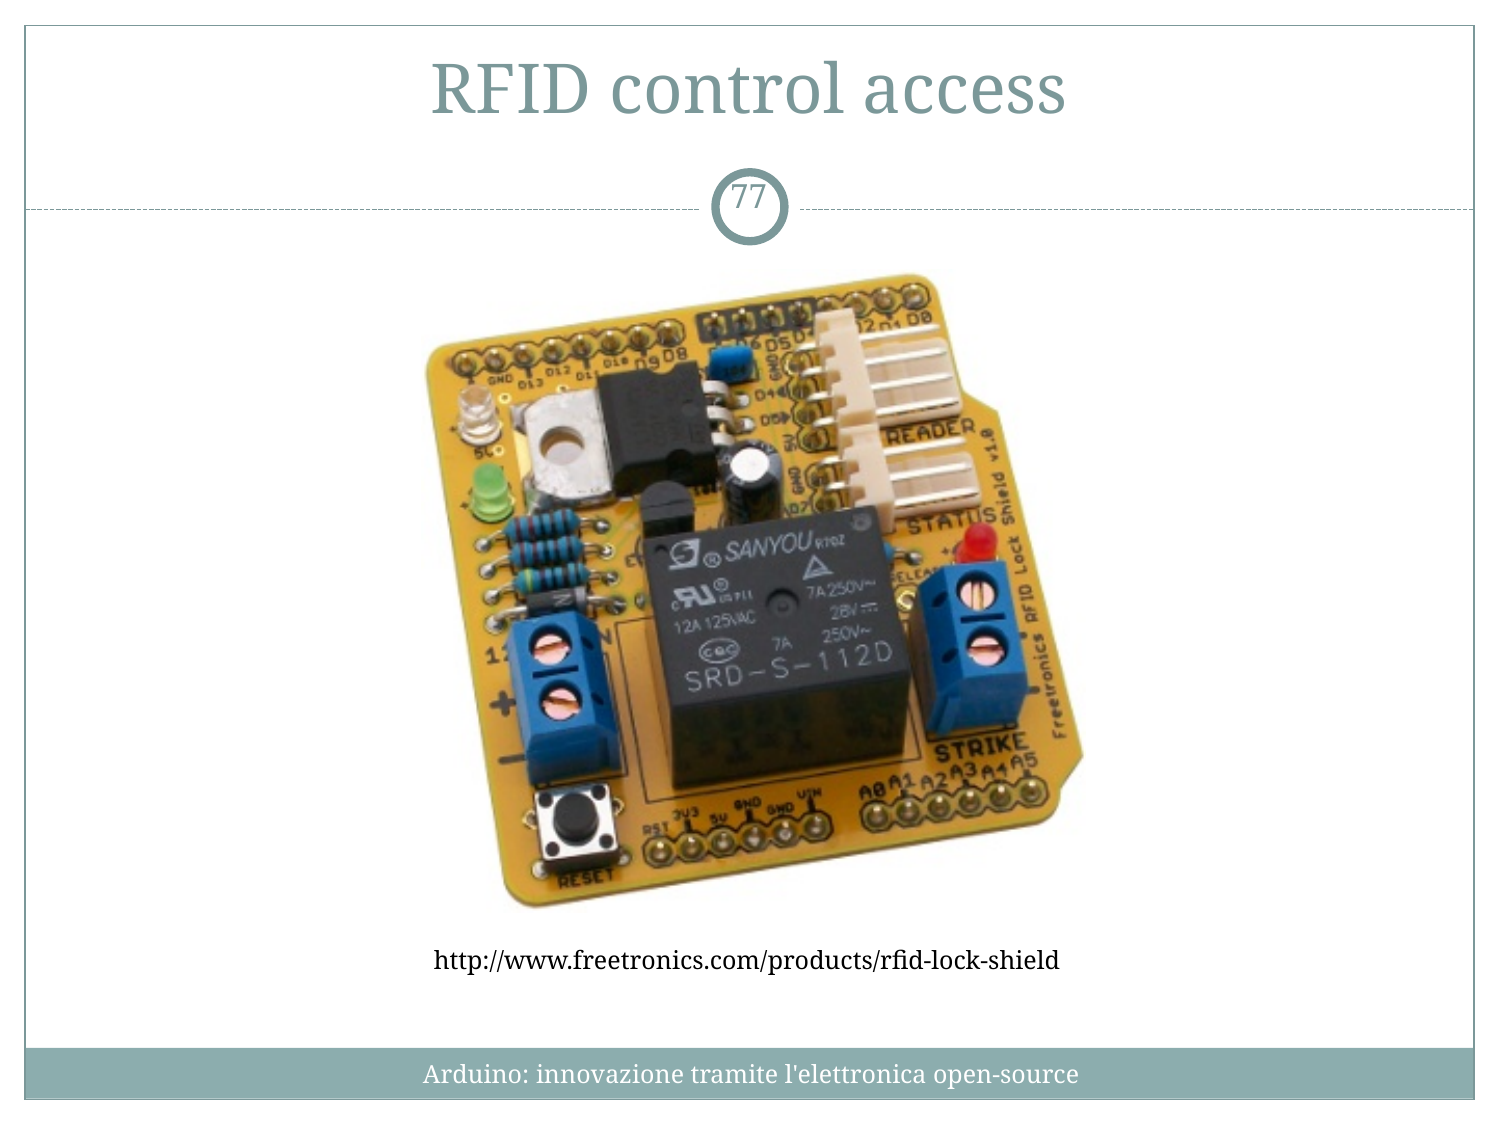

# RFID control access
http://www.freetronics.com/products/rfid-lock-shield
Arduino: innovazione tramite l'elettronica open-source